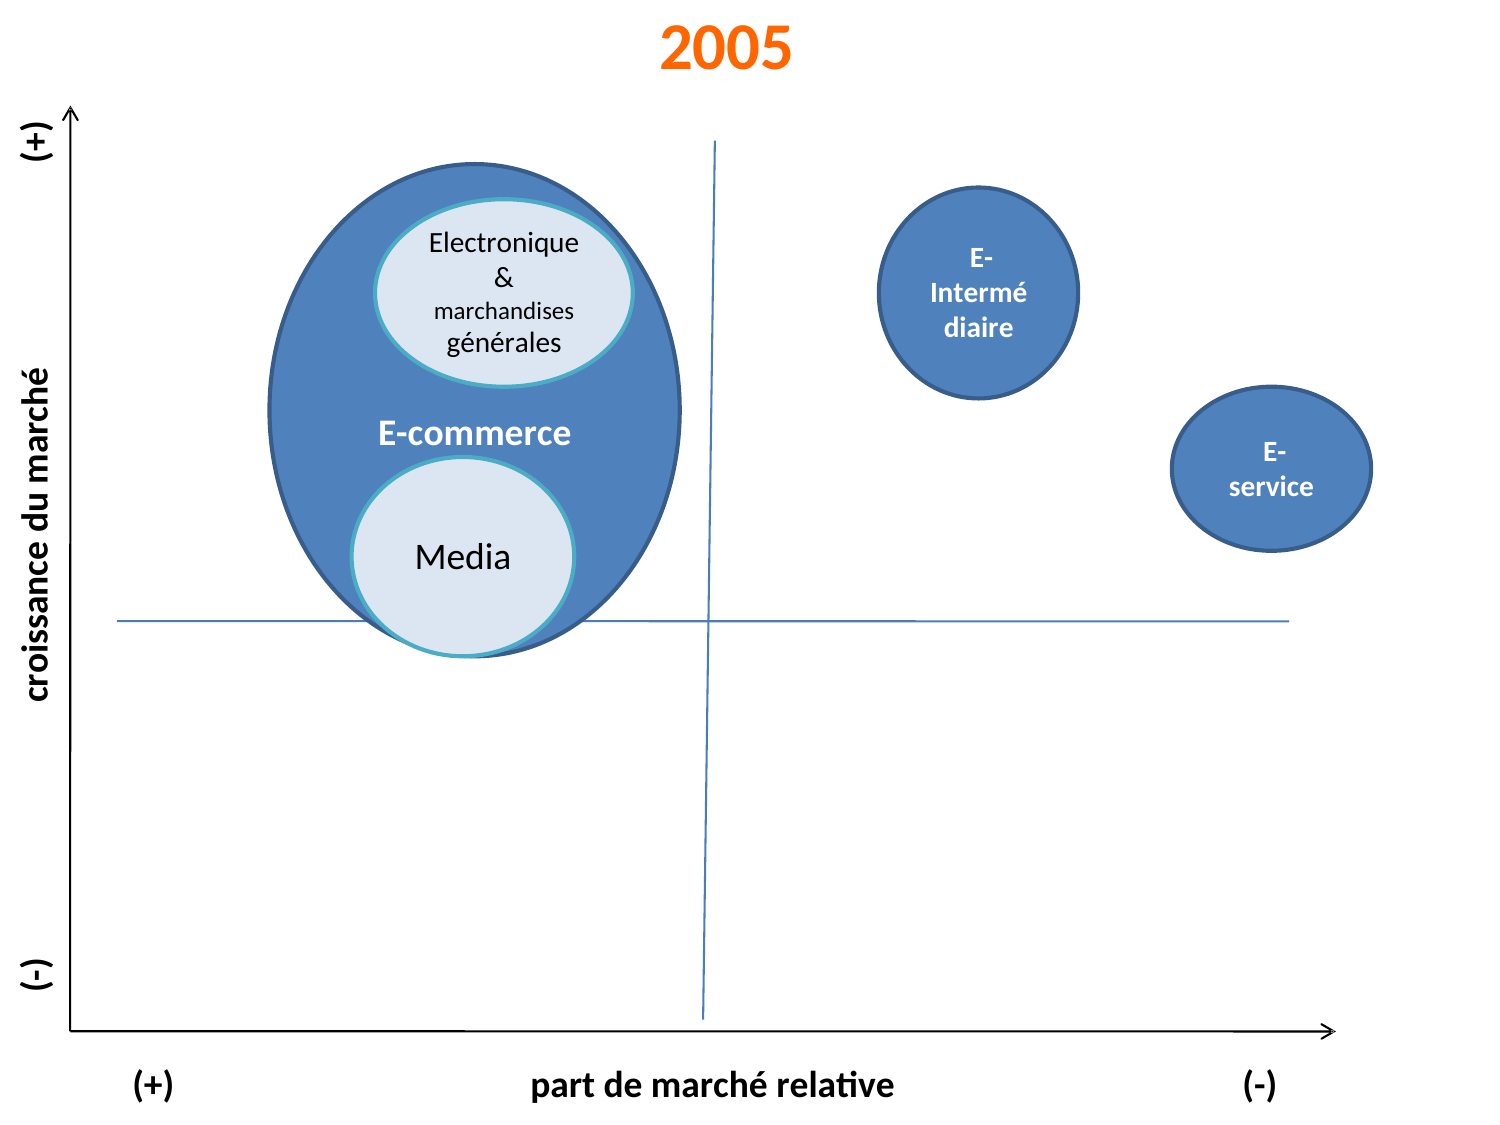

2005
Electronique
E-
&
Intermé
marchandises
diaire
générales
E-commerce
E-
service
(-) croissance du marché (+)
Media
(+) part de marché relative (-)